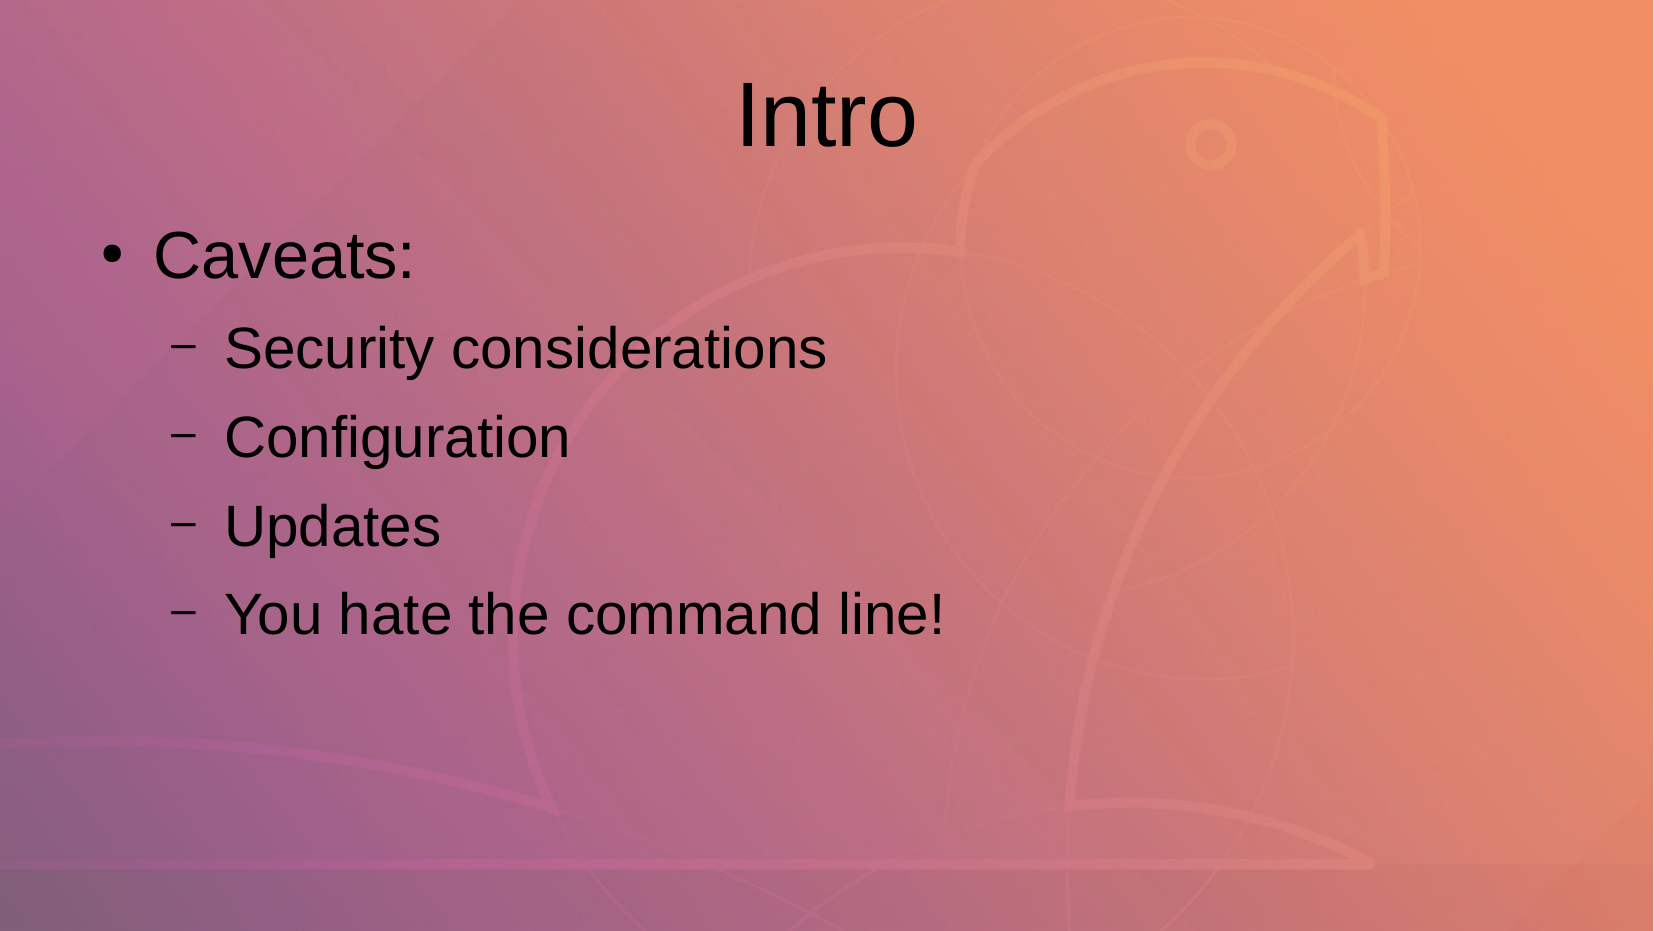

# Intro
Caveats:
Security considerations
Configuration
Updates
You hate the command line!